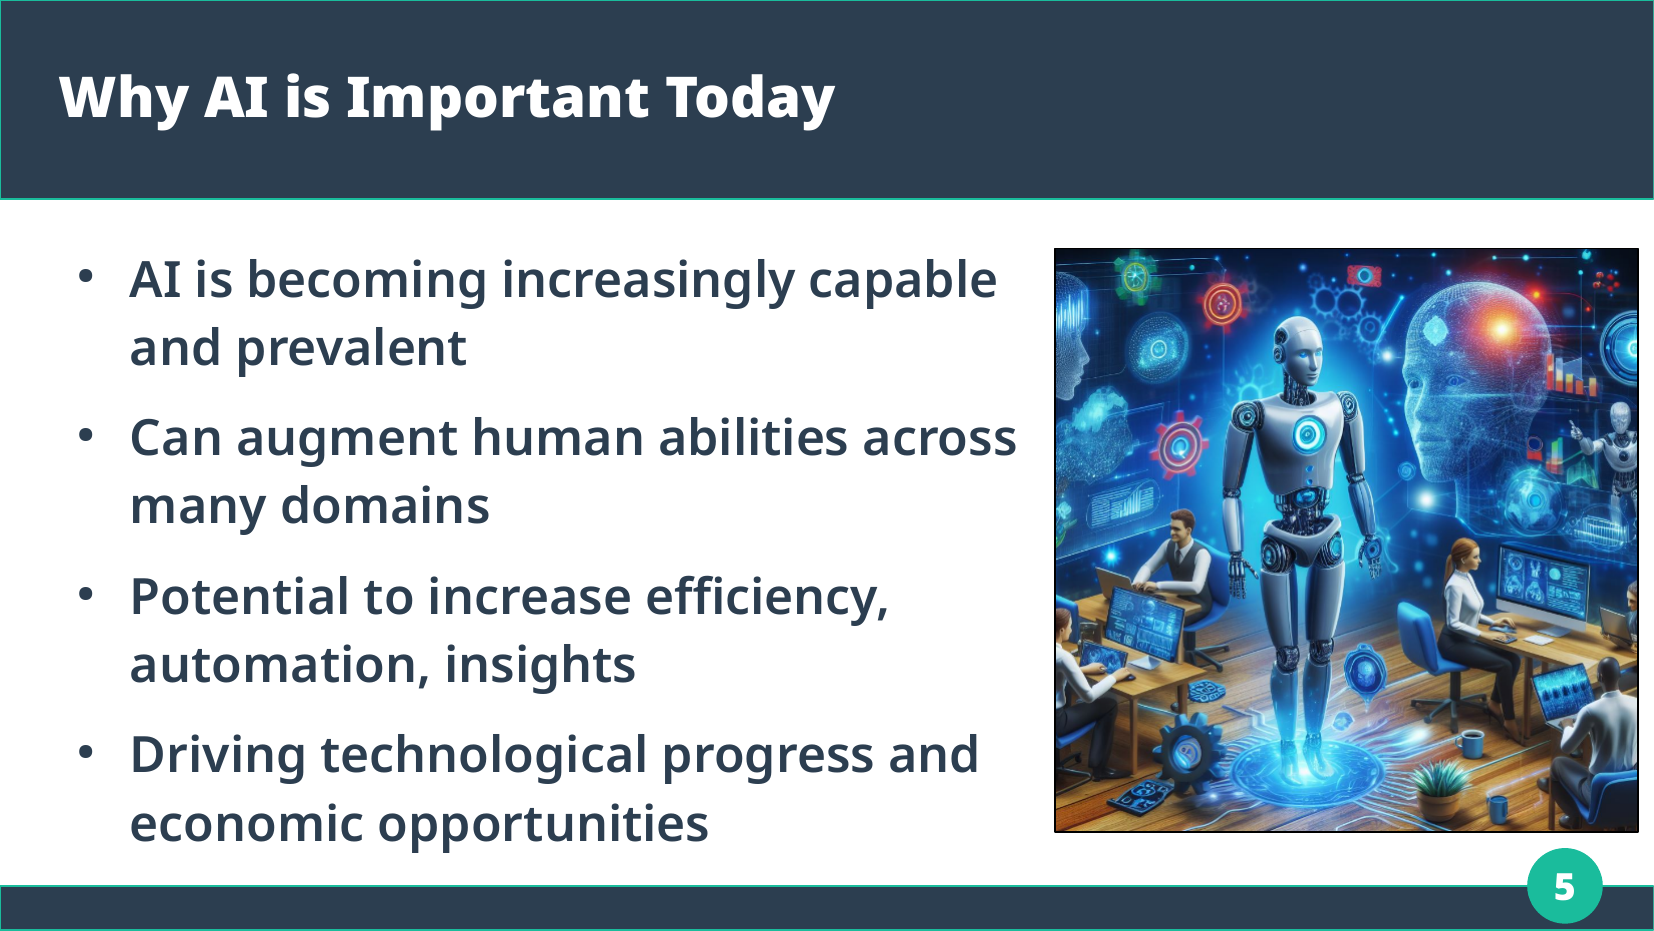

# Why AI is Important Today
AI is becoming increasingly capable and prevalent
Can augment human abilities across many domains
Potential to increase efficiency, automation, insights
Driving technological progress and economic opportunities
5